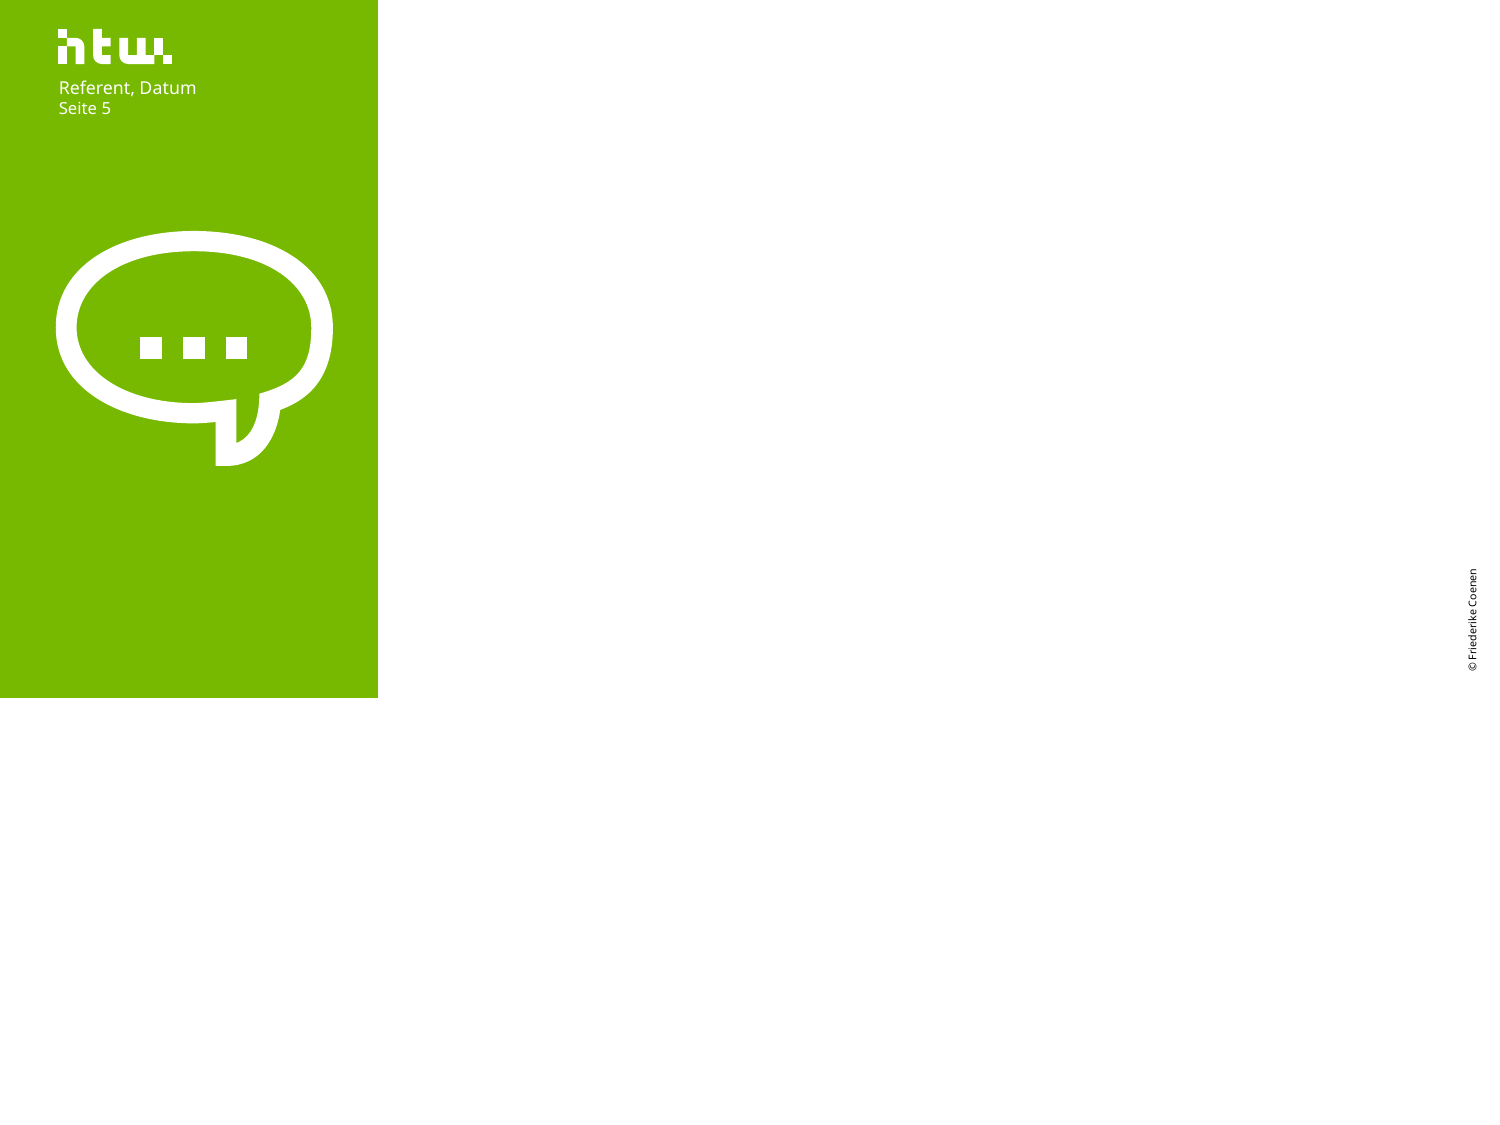

# Die HTW Berlin International
Referent, Datum
© Friederike Coenen
© Friederike Coenen